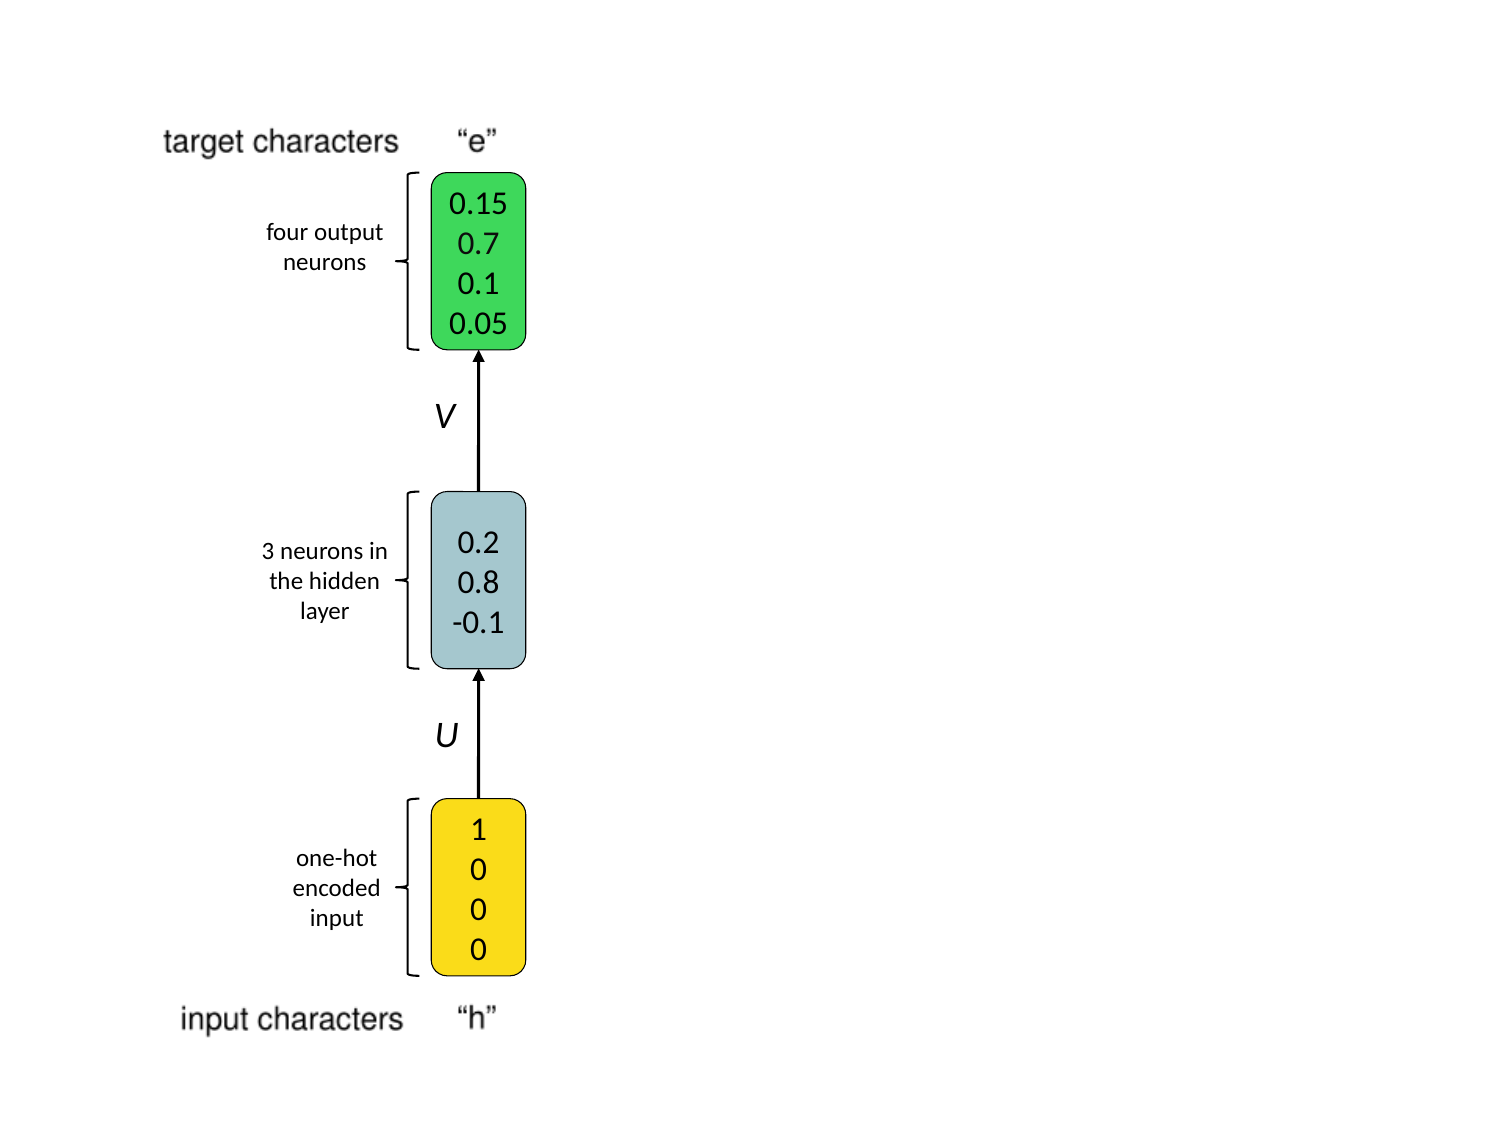

0.15
0.7
0.1
0.05
four output neurons
0.2
0.8
-0.1
3 neurons in the hidden layer
1
0
0
0
one-hot encoded input